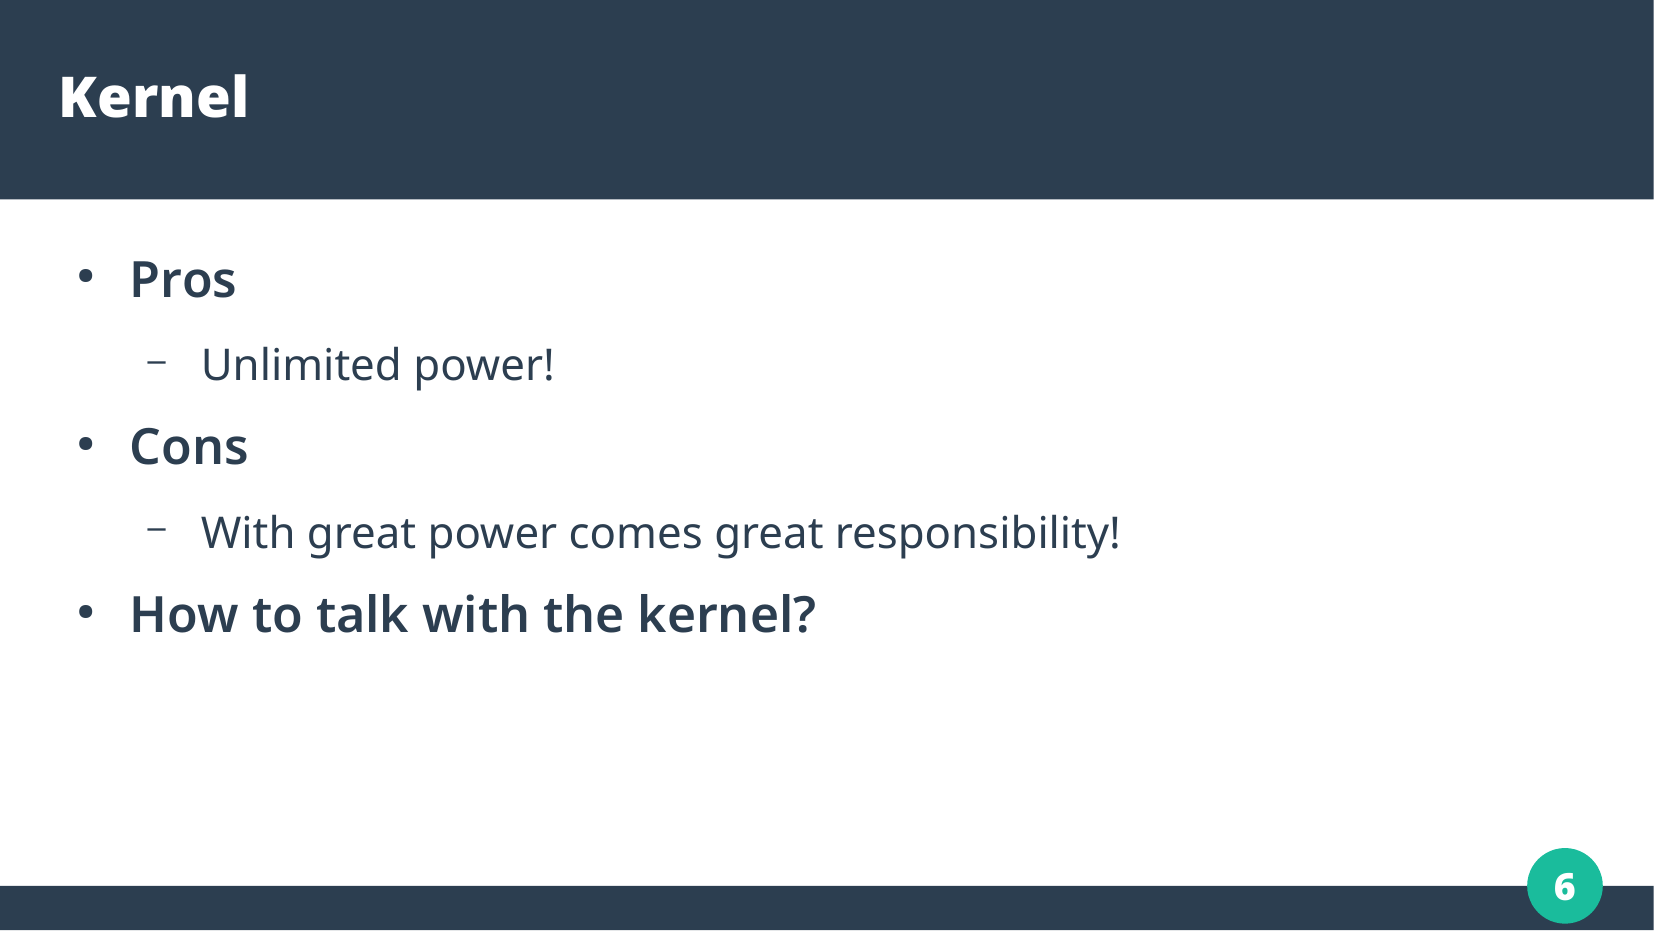

# Kernel
Pros
Unlimited power!
Cons
With great power comes great responsibility!
How to talk with the kernel?